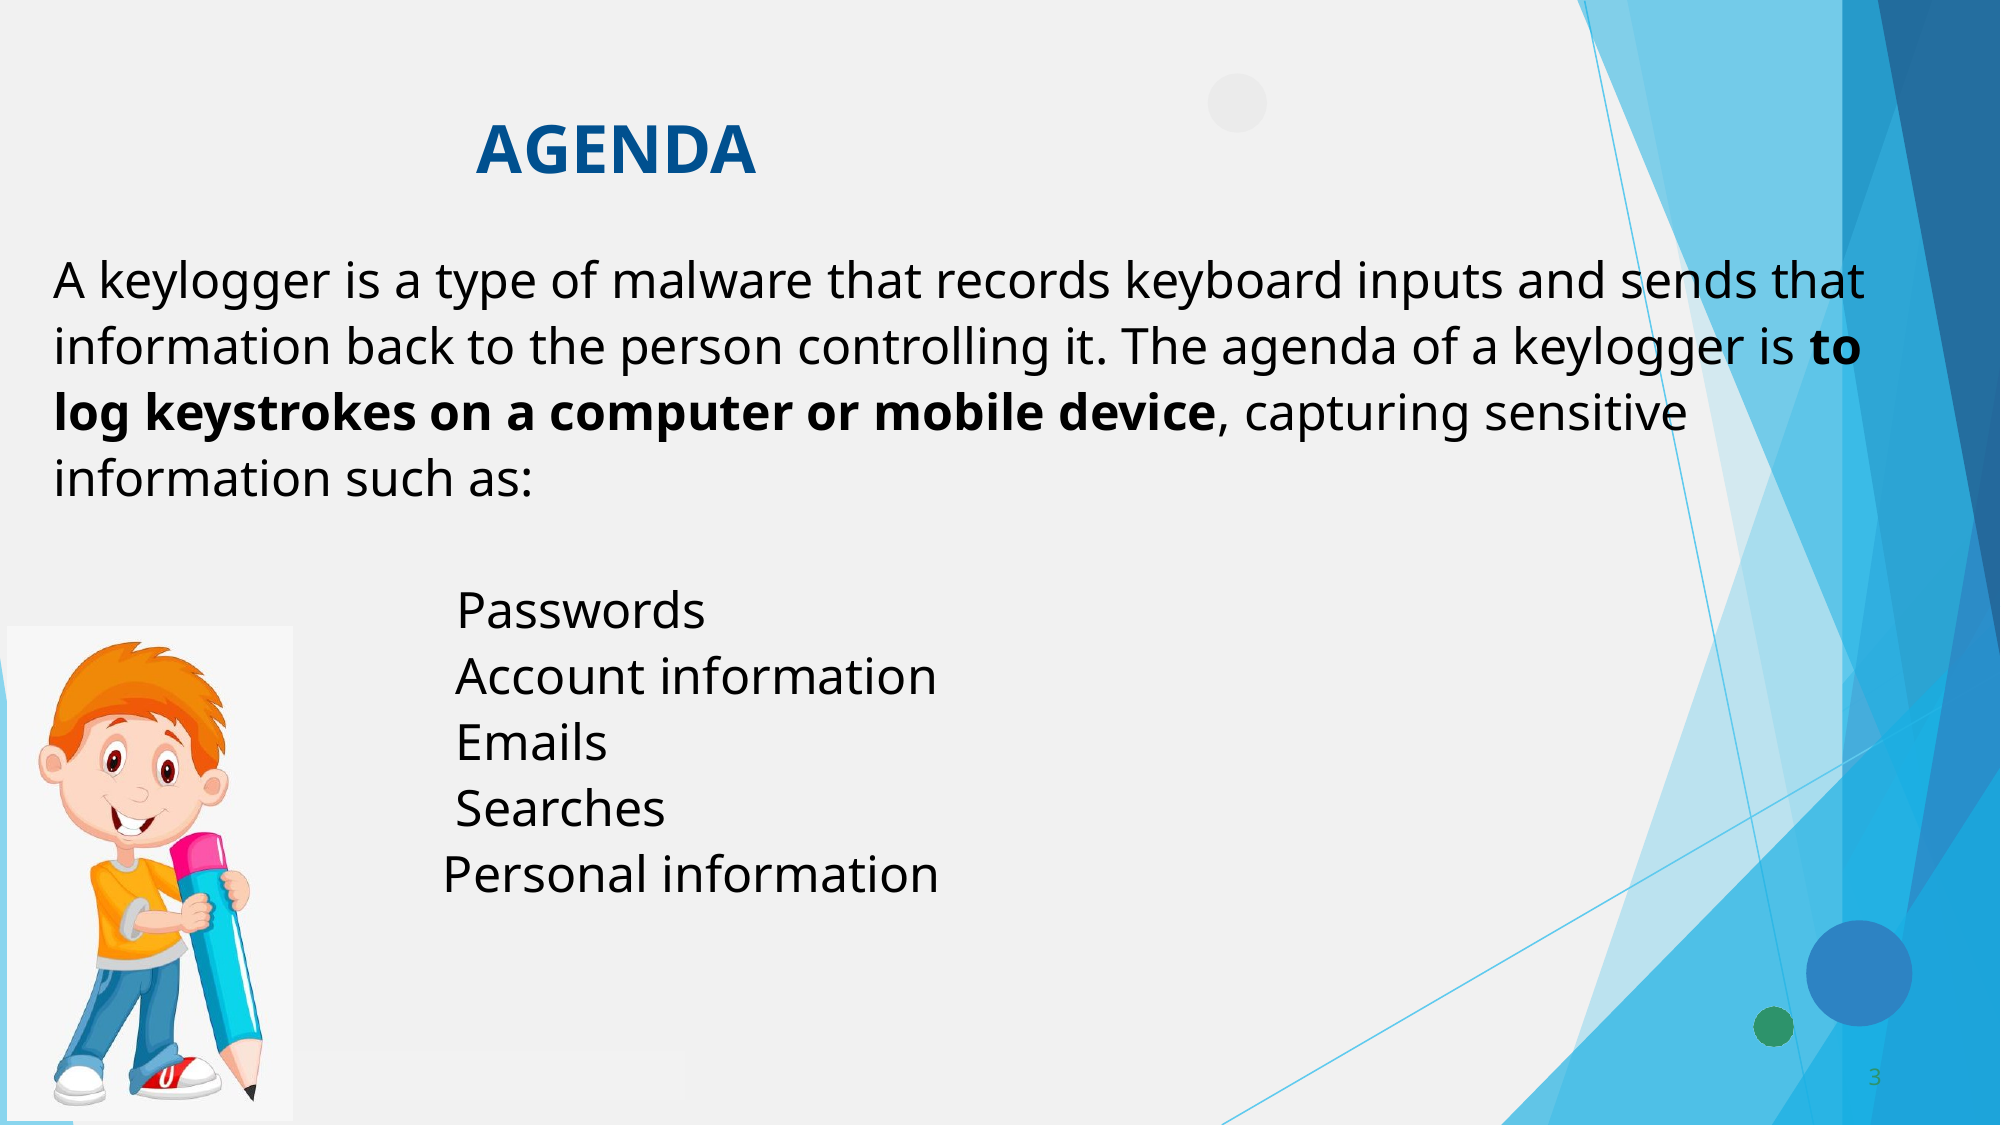

AGENDA
A keylogger is a type of malware that records keyboard inputs and sends that information back to the person controlling it. The agenda of a keylogger is to log keystrokes on a computer or mobile device, capturing sensitive information such as:
 Passwords
 Account information
 Emails
 Searches
 Personal information
3/21/2024 Annual Review